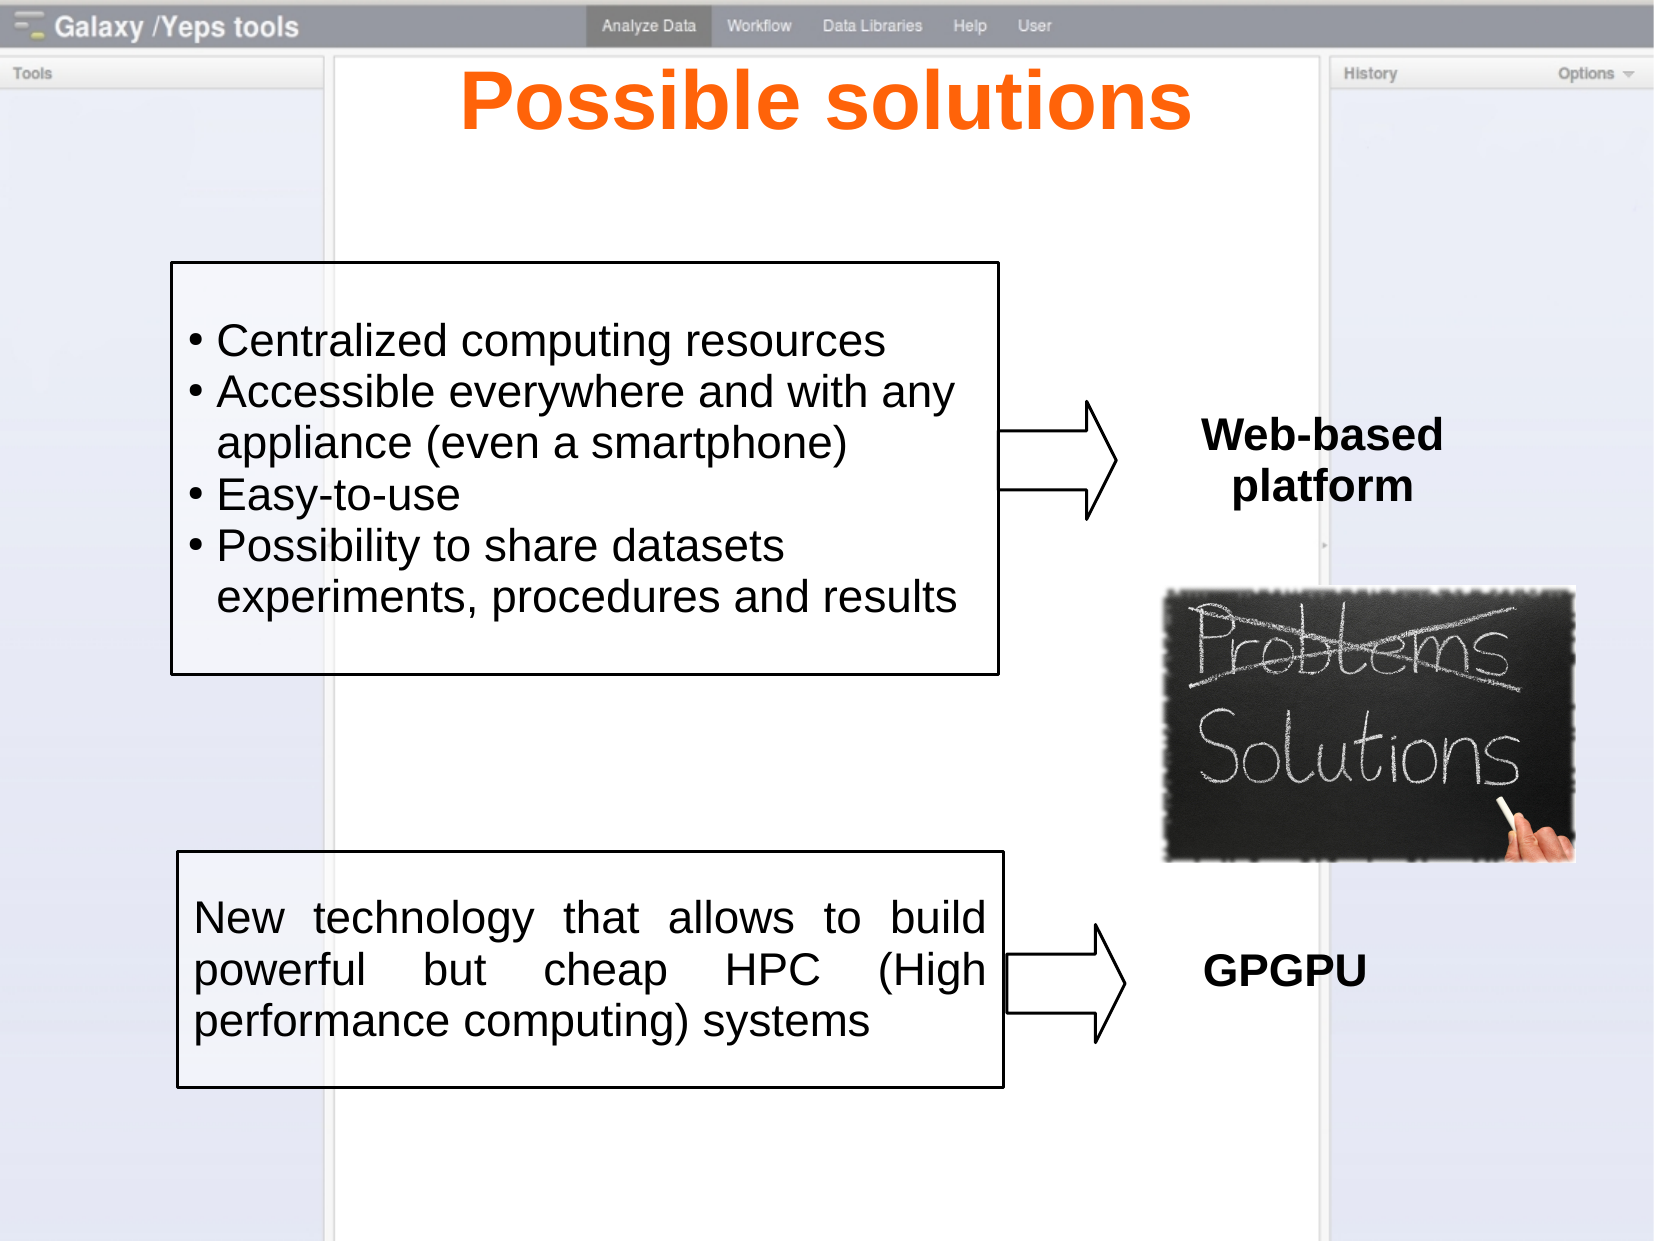

# Possible solutions
 Centralized computing resources
 Accessible everywhere and with any
 appliance (even a smartphone)
 Easy-to-use
 Possibility to share datasets
 experiments, procedures and results
Web-based platform
New technology that allows to build powerful but cheap HPC (High performance computing) systems
GPGPU